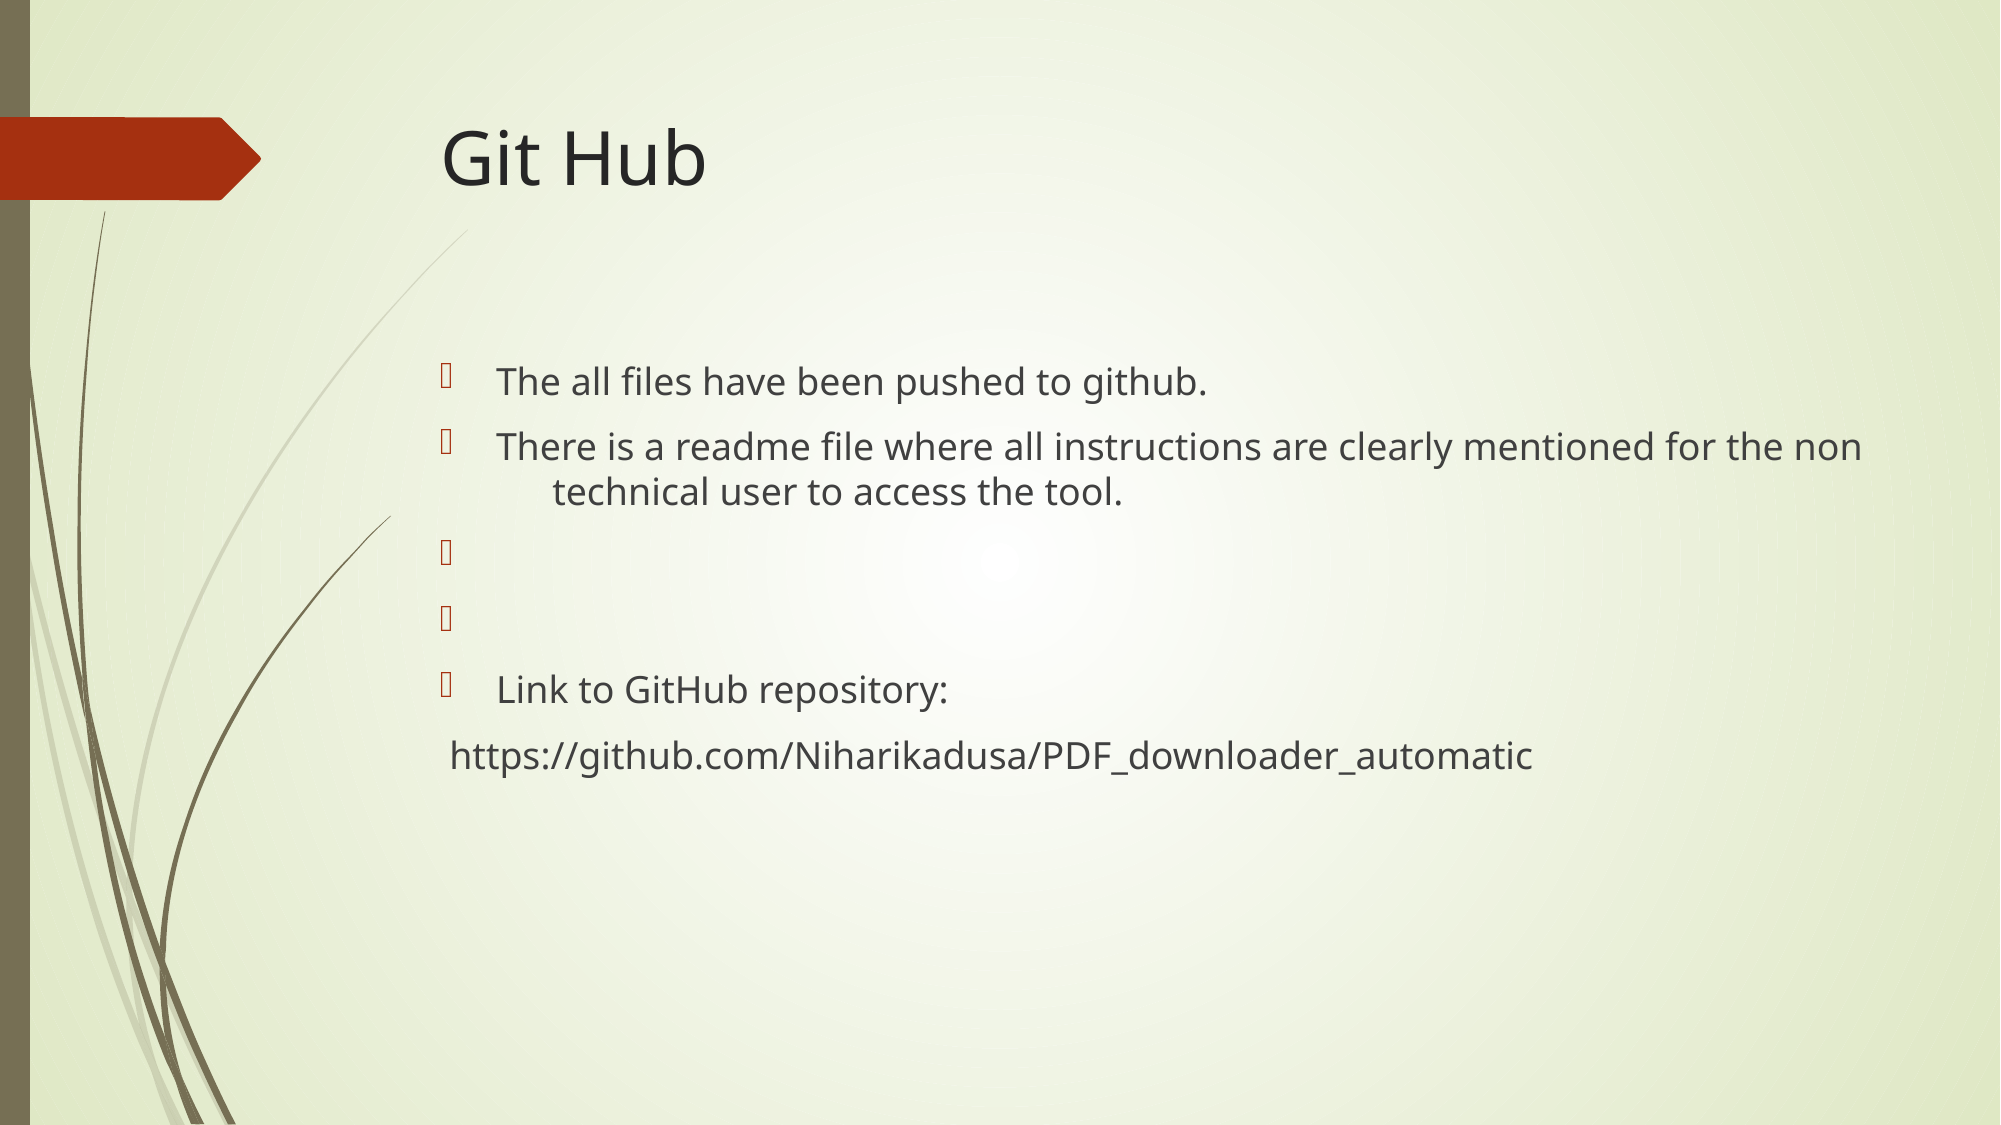

# Git Hub
The all files have been pushed to github.
There is a readme file where all instructions are clearly mentioned for the non technical user to access the tool.
Link to GitHub repository:
 https://github.com/Niharikadusa/PDF_downloader_automatic